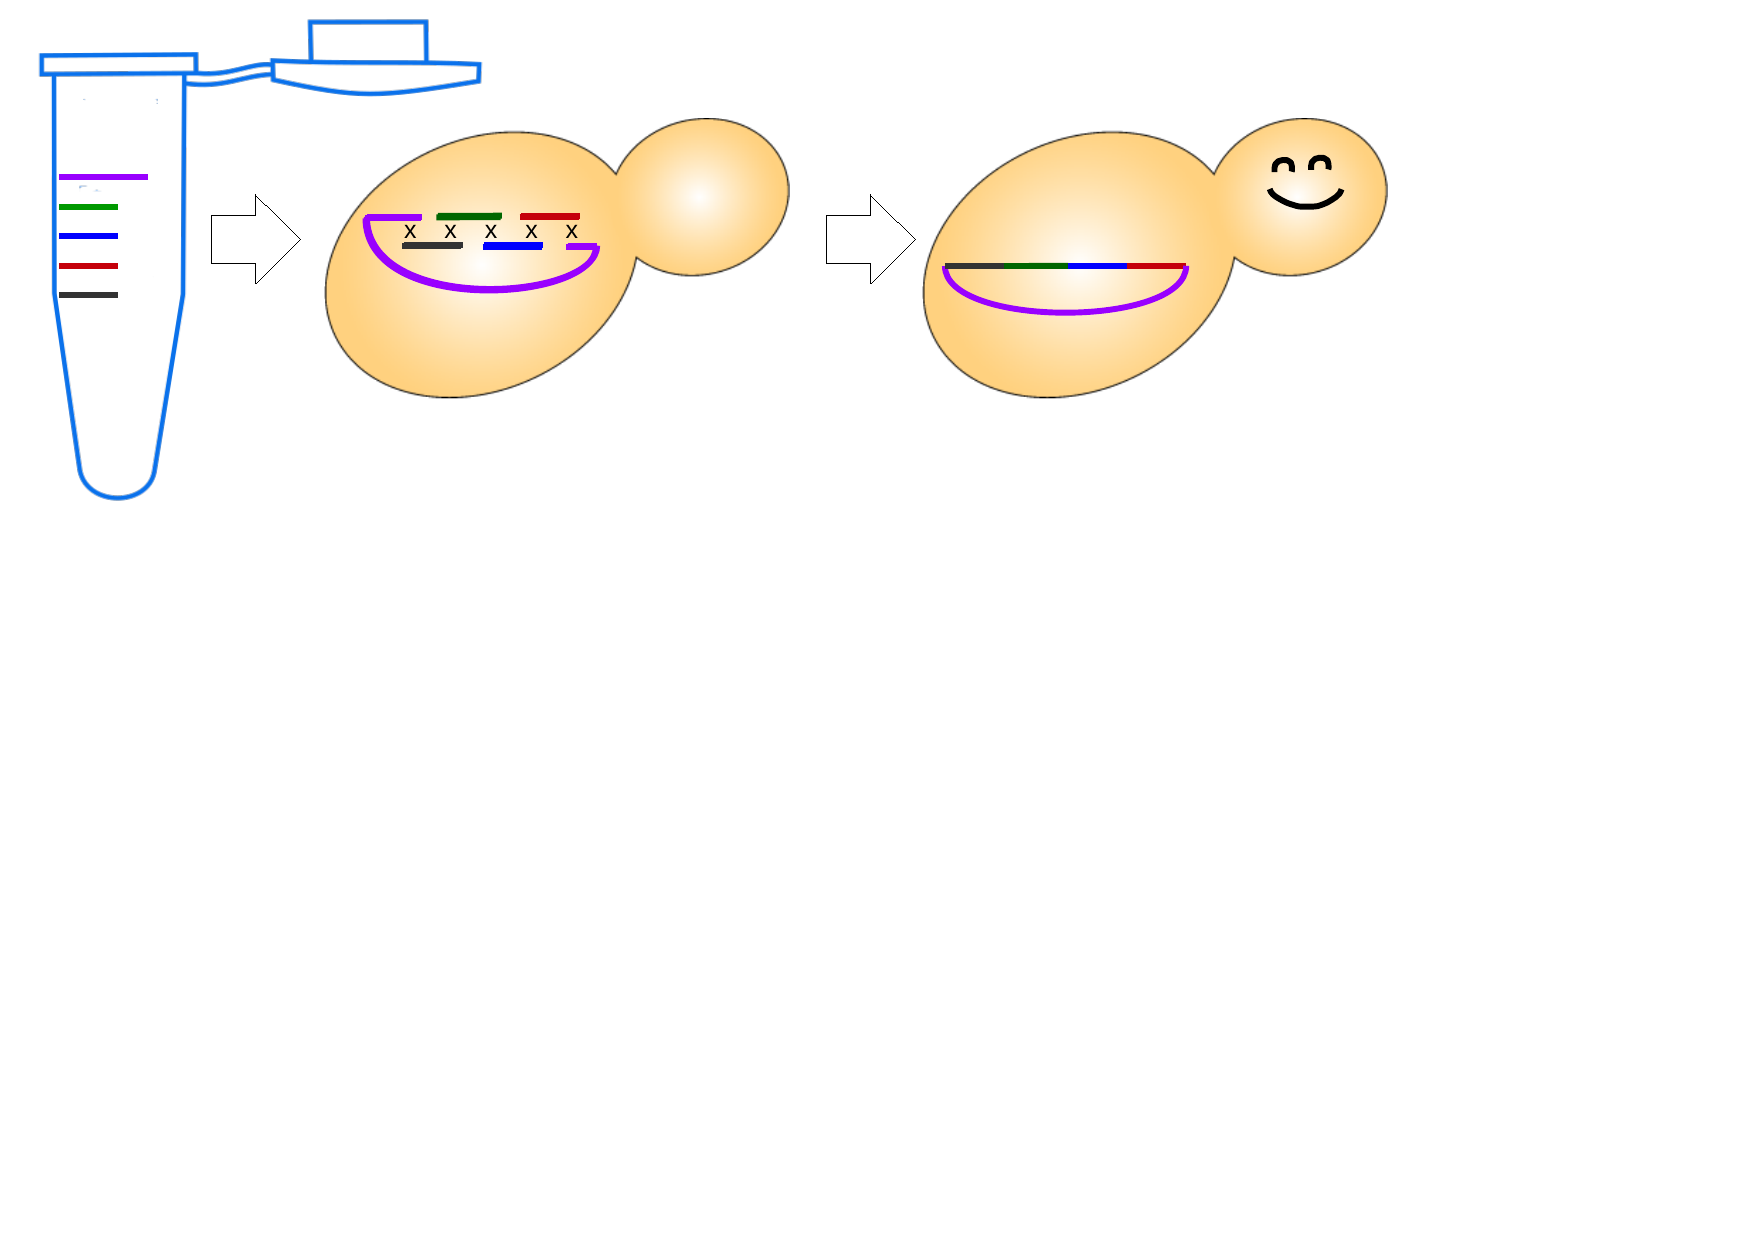

x x x x x
 x x x x x